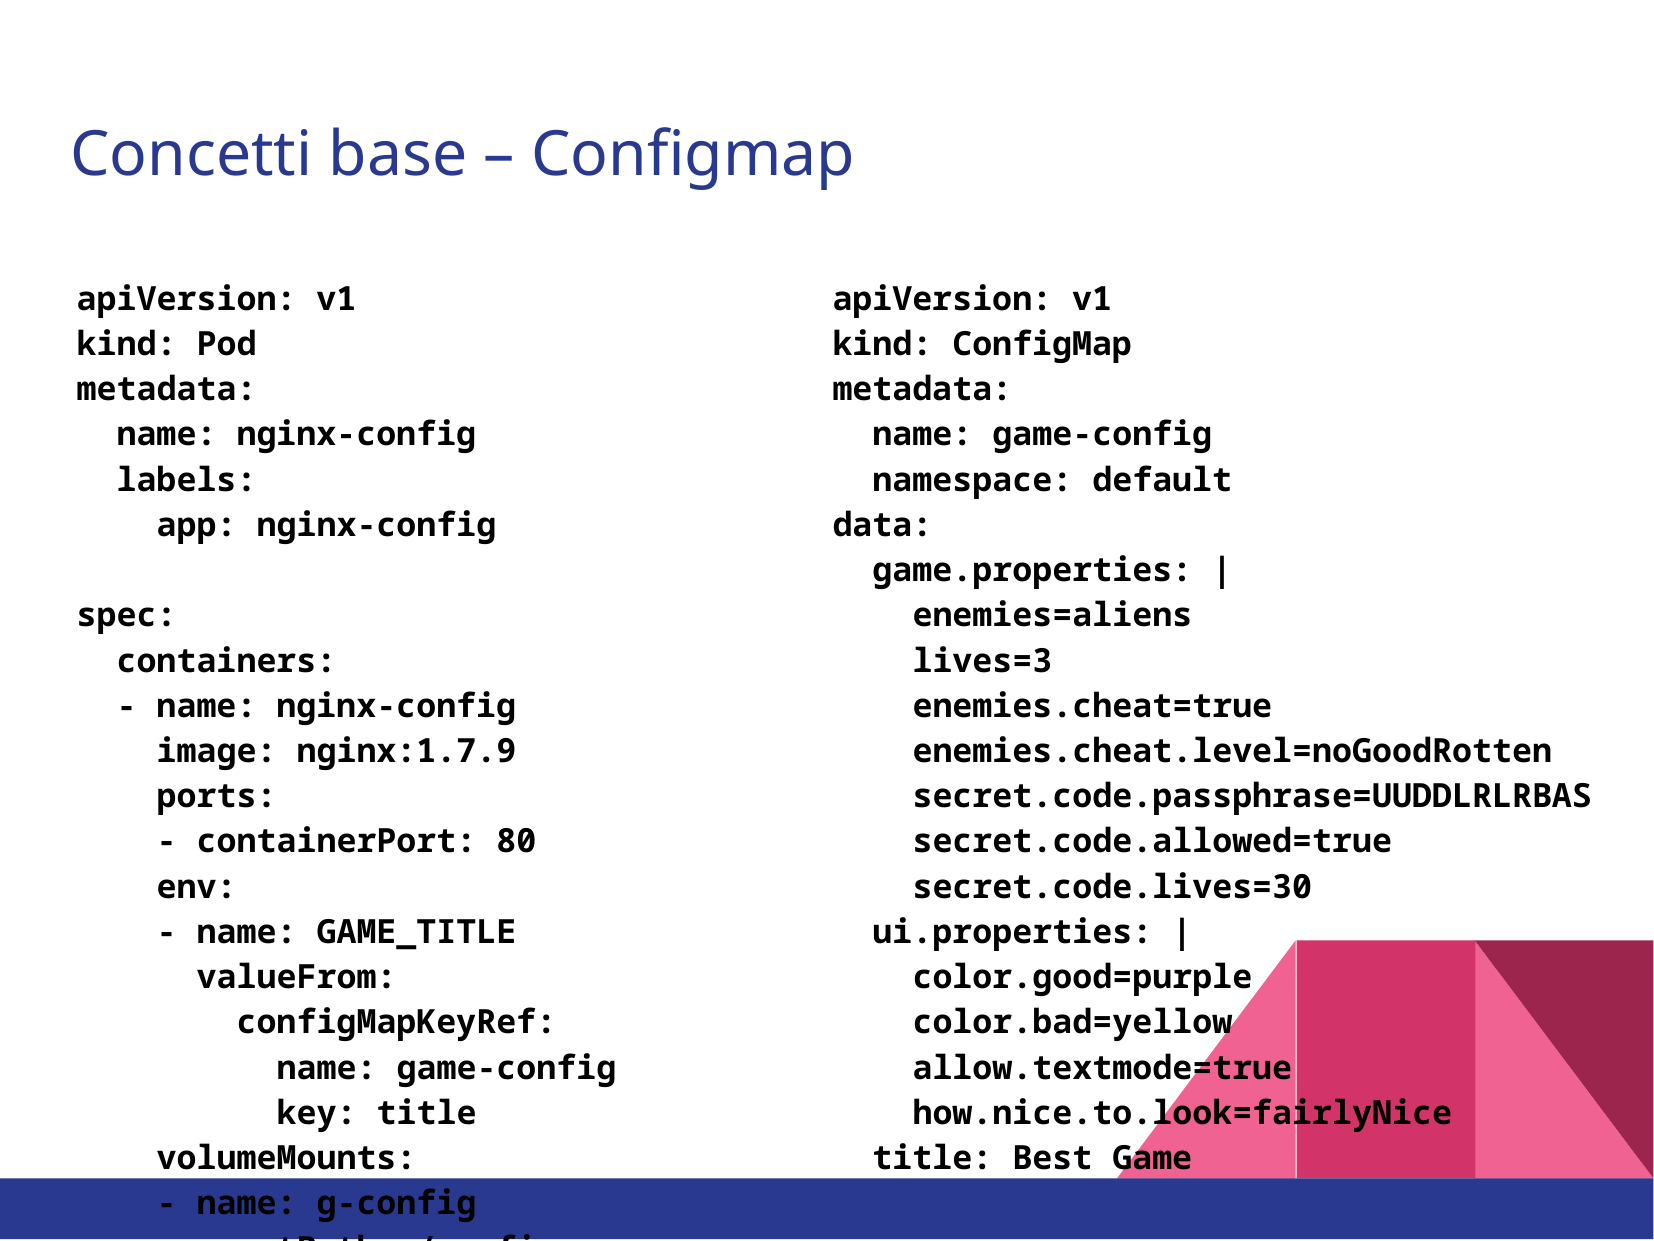

# Concetti base – Configmap
apiVersion: v1
kind: Pod
metadata:
 name: nginx-config
 labels:
 app: nginx-config
spec:
 containers:
 - name: nginx-config
 image: nginx:1.7.9
 ports:
 - containerPort: 80
 env:
 - name: GAME_TITLE
 valueFrom:
 configMapKeyRef:
 name: game-config
 key: title
 volumeMounts:
 - name: g-config
 mountPath: /config
 volumes:
 - name: g-config
 configMap:
 name: game-config
apiVersion: v1
kind: ConfigMap
metadata:
 name: game-config
 namespace: default
data:
 game.properties: |
 enemies=aliens
 lives=3
 enemies.cheat=true
 enemies.cheat.level=noGoodRotten
 secret.code.passphrase=UUDDLRLRBAS
 secret.code.allowed=true
 secret.code.lives=30
 ui.properties: |
 color.good=purple
 color.bad=yellow
 allow.textmode=true
 how.nice.to.look=fairlyNice
 title: Best Game